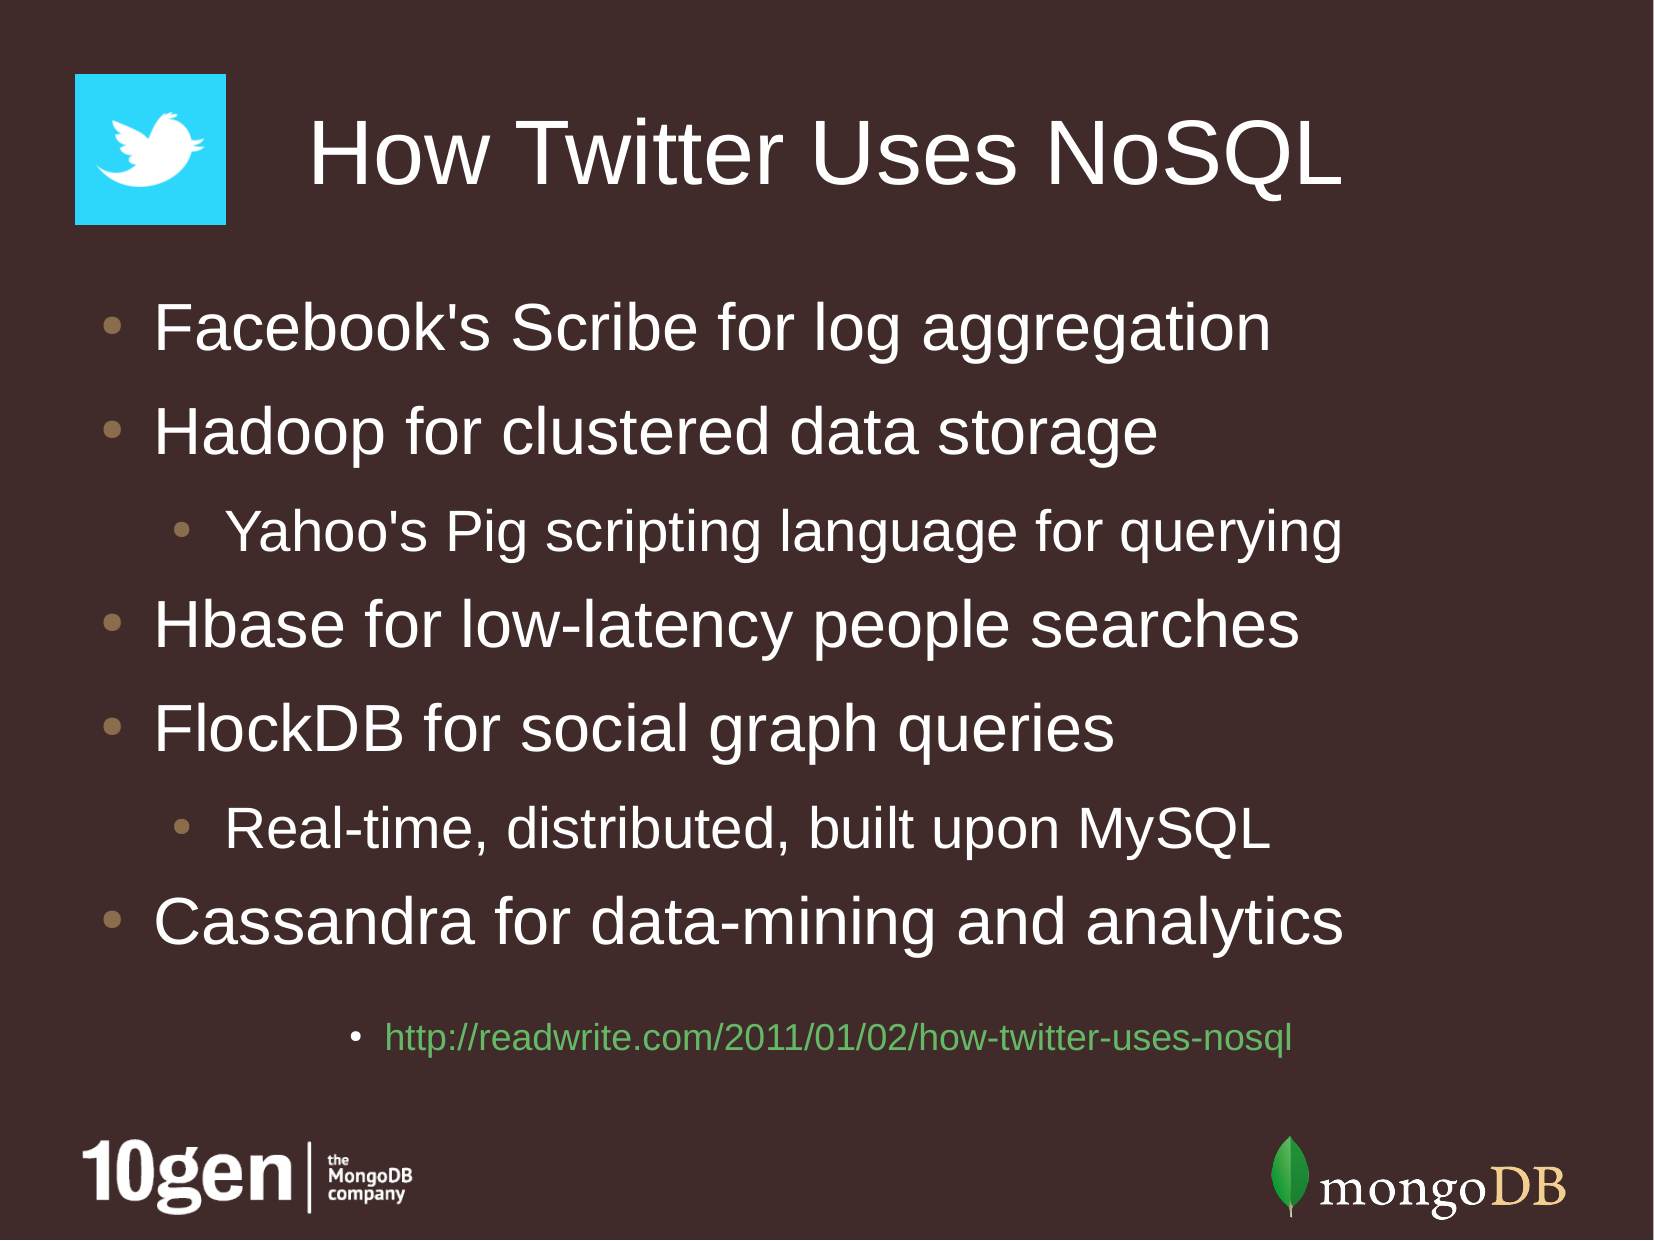

# How Twitter Uses NoSQL
Facebook's Scribe for log aggregation
Hadoop for clustered data storage
Yahoo's Pig scripting language for querying
Hbase for low-latency people searches
FlockDB for social graph queries
Real-time, distributed, built upon MySQL
Cassandra for data-mining and analytics
http://readwrite.com/2011/01/02/how-twitter-uses-nosql